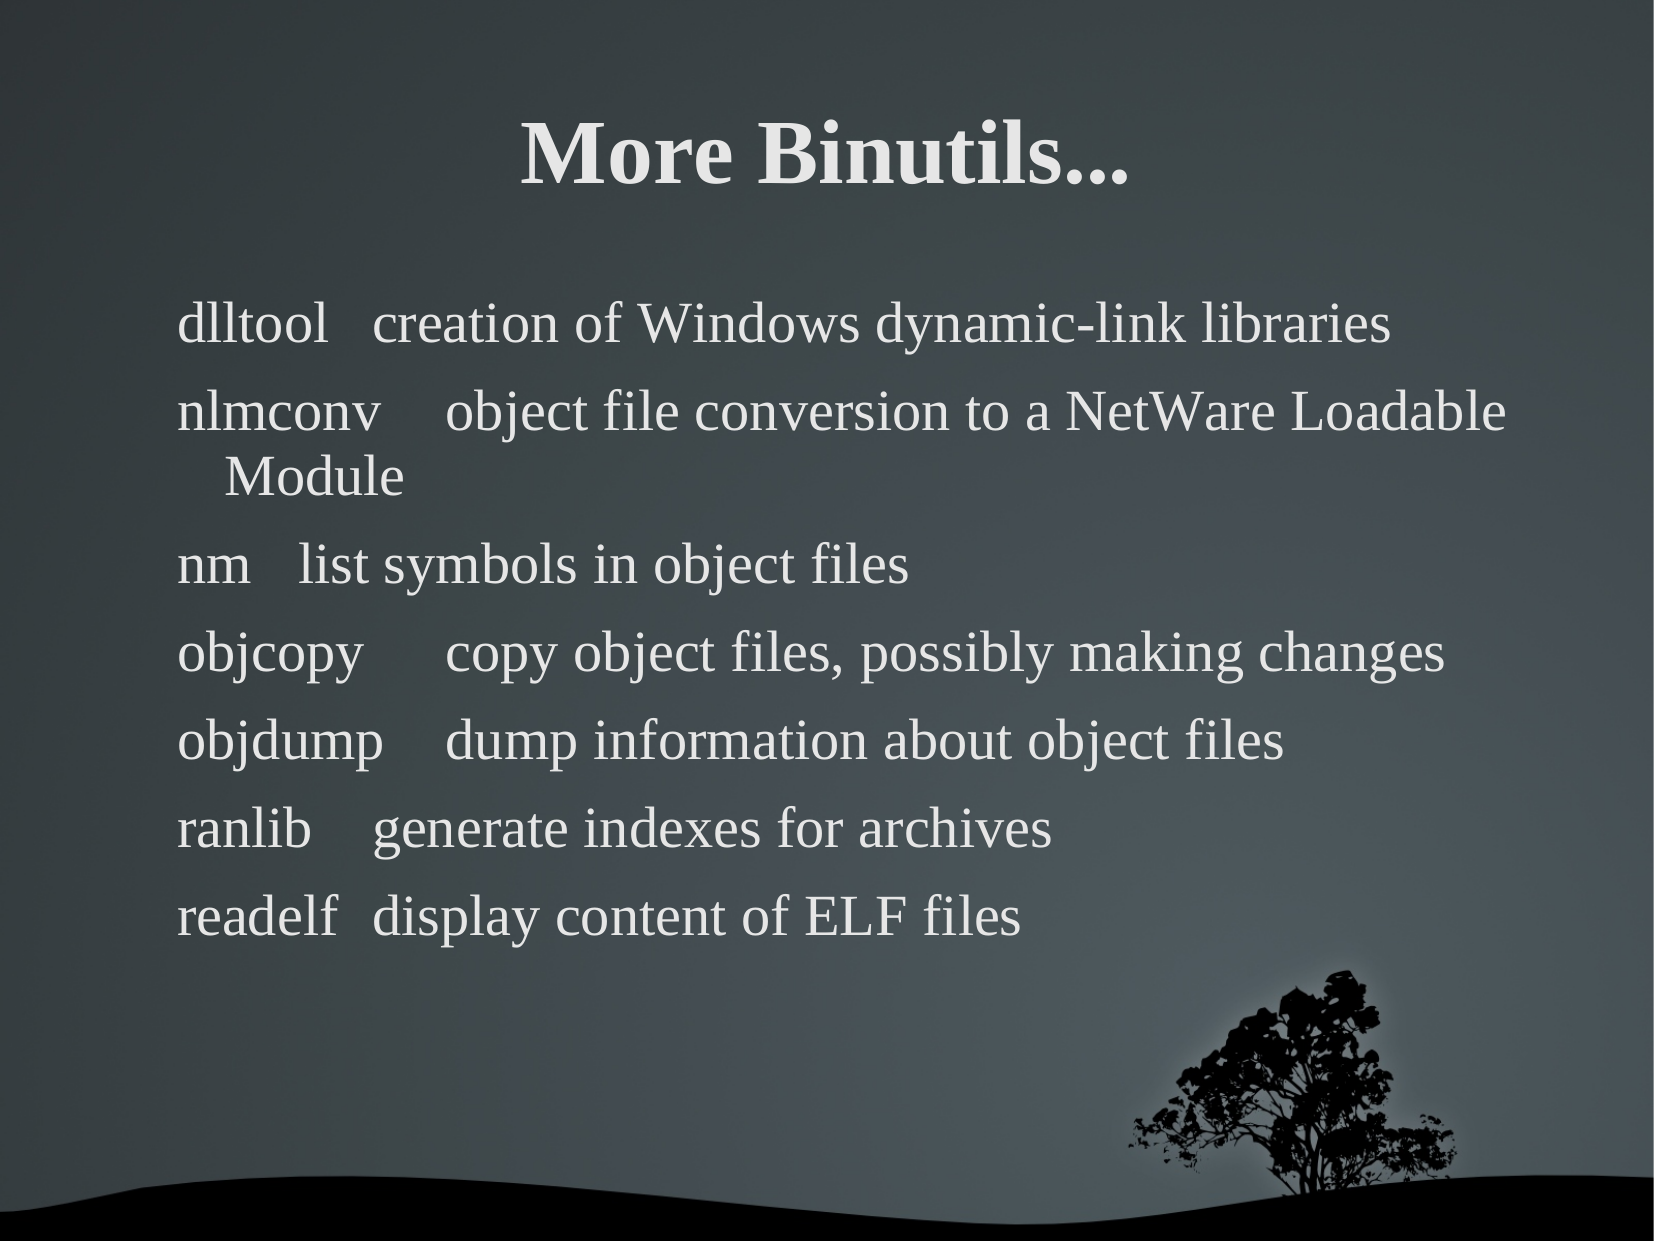

# More Binutils...
dlltool 	creation of Windows dynamic-link libraries
nlmconv 	object file conversion to a NetWare Loadable Module
nm 	list symbols in object files
objcopy 	copy object files, possibly making changes
objdump 	dump information about object files
ranlib 	generate indexes for archives
readelf 	display content of ELF files